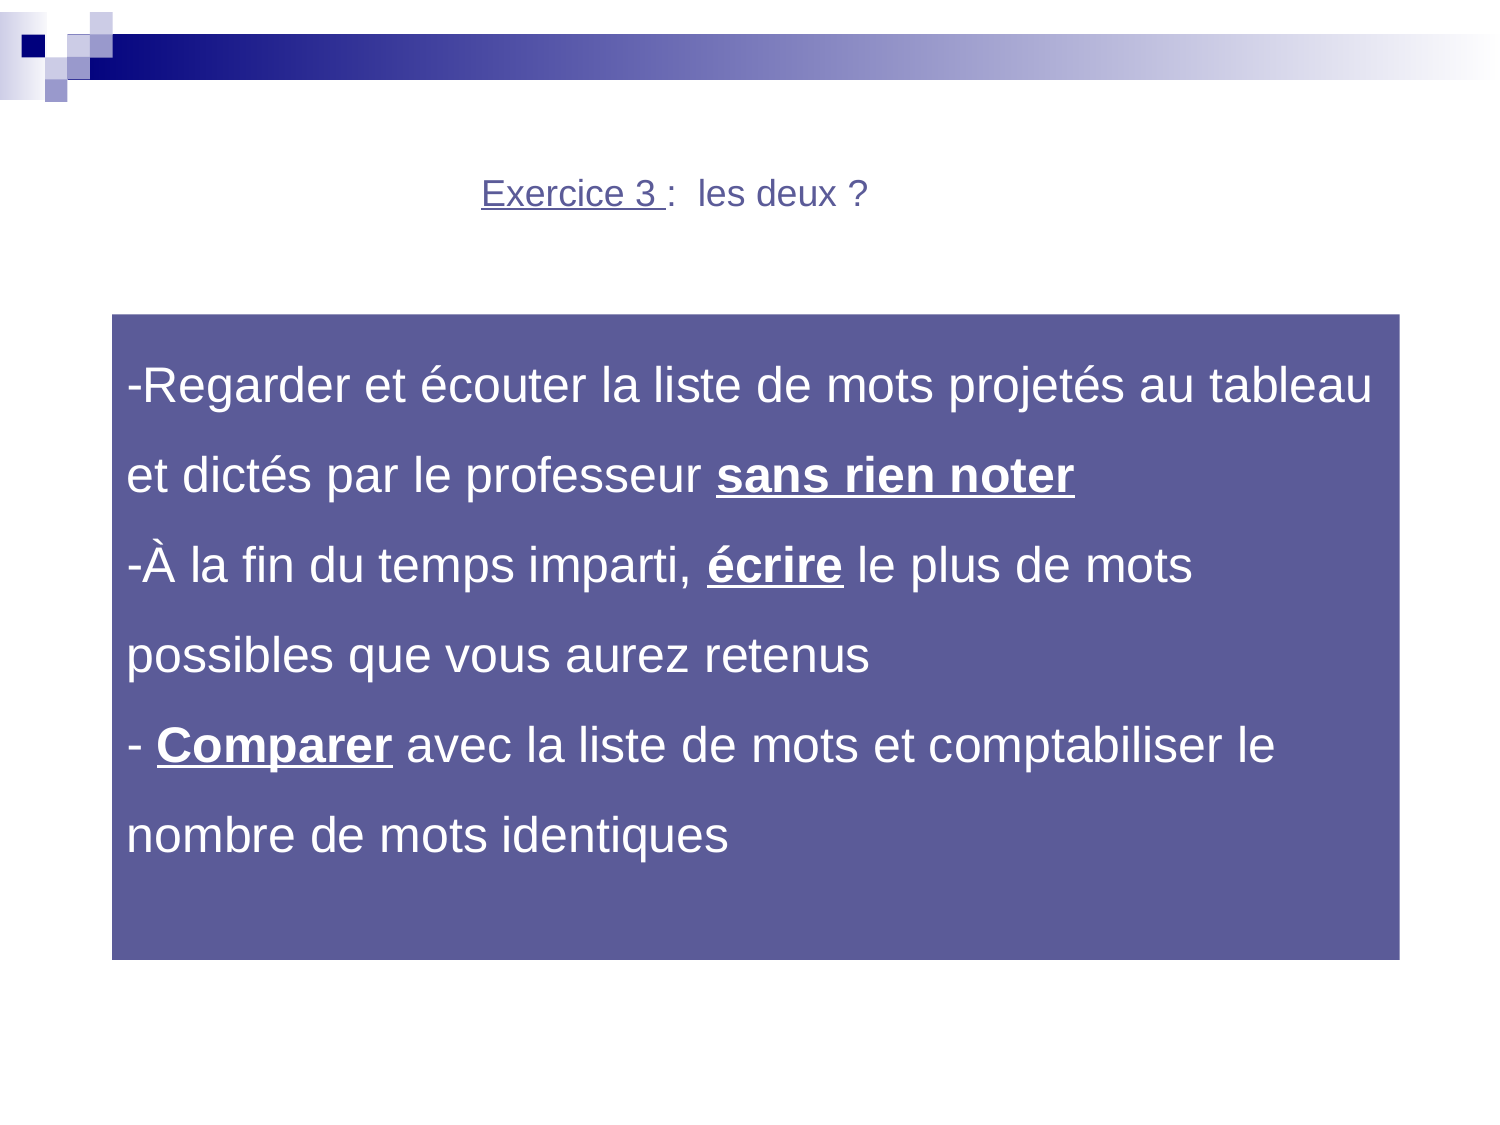

Exercice 3 : les deux ?
Regarder et écouter la liste de mots projetés au tableau et dictés par le professeur sans rien noter
À la fin du temps imparti, écrire le plus de mots possibles que vous aurez retenus
 Comparer avec la liste de mots et comptabiliser le nombre de mots identiques